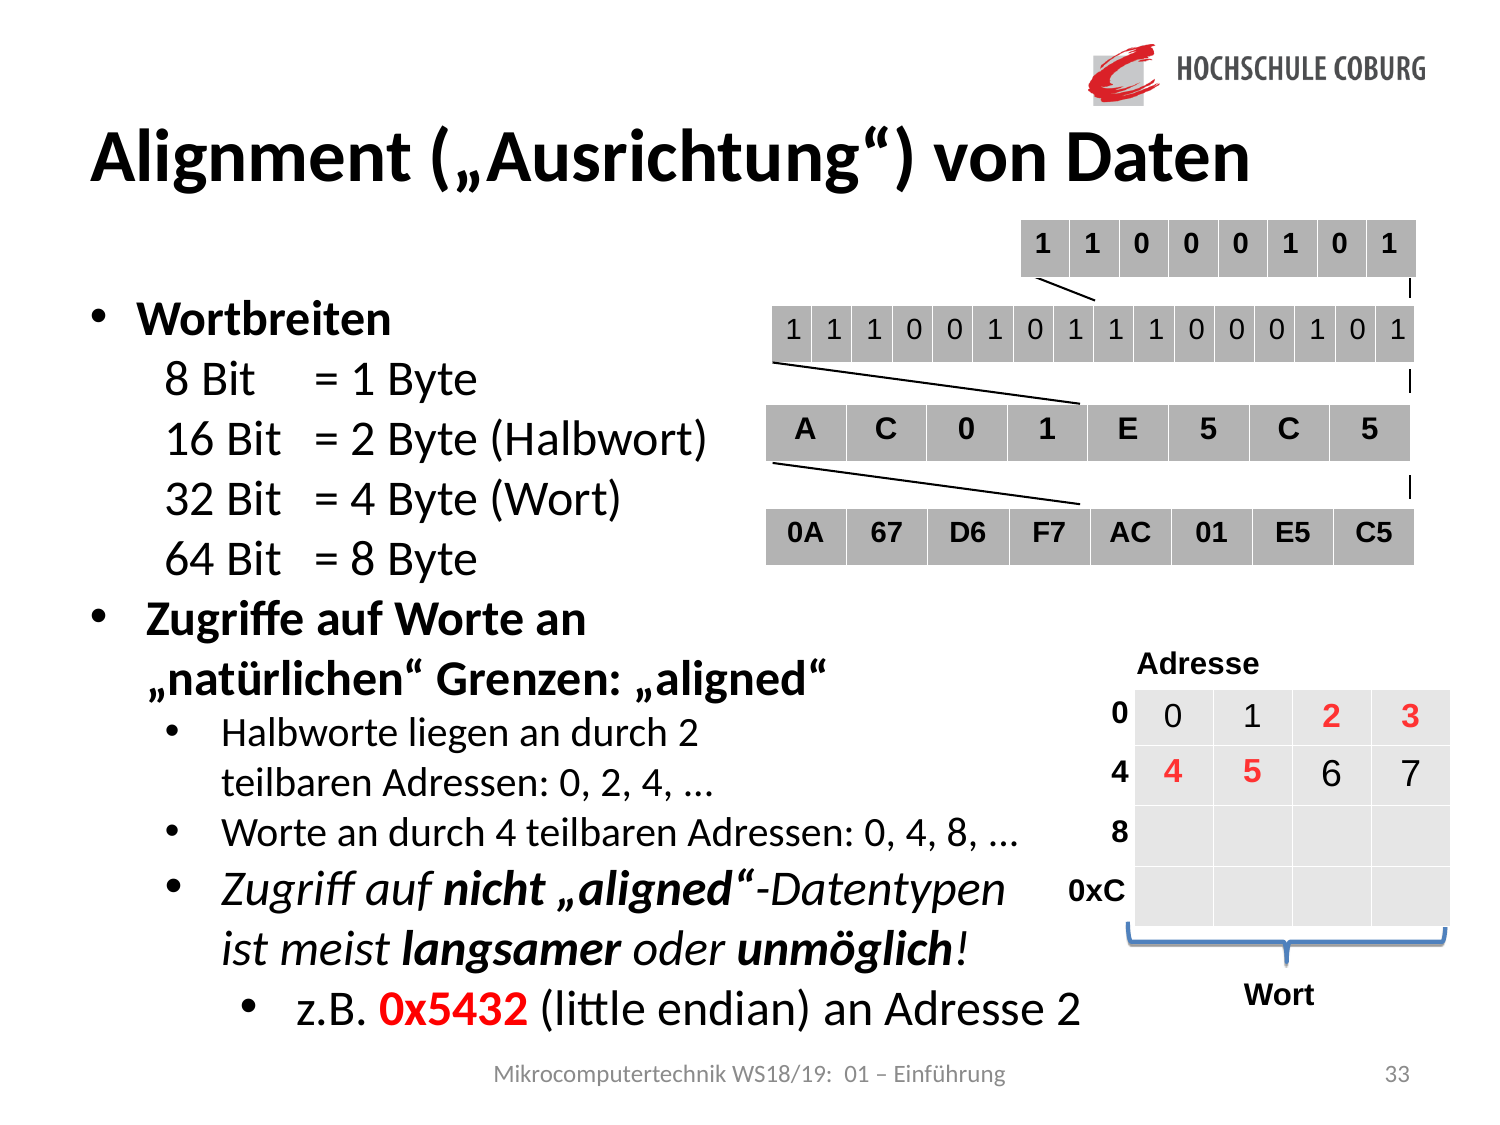

# Alignment („Ausrichtung“) von Daten
| 1 | 1 | 0 | 0 | 0 | 1 | 0 | 1 |
| --- | --- | --- | --- | --- | --- | --- | --- |
Wortbreiten
8 Bit 	= 1 Byte
16 Bit 	= 2 Byte (Halbwort)
32 Bit 	= 4 Byte (Wort)
64 Bit 	= 8 Byte
Zugriffe auf Worte an
„natürlichen“ Grenzen: „aligned“
Halbworte liegen an durch 2
teilbaren Adressen: 0, 2, 4, ...
Worte an durch 4 teilbaren Adressen: 0, 4, 8, ...
Zugriff auf nicht „aligned“-Datentypen
ist meist langsamer oder unmöglich!
z.B. 0x5432 (little endian) an Adresse 2
| 1 | 1 | 1 | 0 | 0 | 1 | 0 | 1 | 1 | 1 | 0 | 0 | 0 | 1 | 0 | 1 |
| --- | --- | --- | --- | --- | --- | --- | --- | --- | --- | --- | --- | --- | --- | --- | --- |
| A | C | 0 | 1 | E | 5 | C | 5 |
| --- | --- | --- | --- | --- | --- | --- | --- |
| 0A | 67 | D6 | F7 | AC | 01 | E5 | C5 |
| --- | --- | --- | --- | --- | --- | --- | --- |
Adresse
0
| 0 | 1 | 2 | 3 |
| --- | --- | --- | --- |
| 4 | 5 | 6 | 7 |
| | | | |
| | | | |
4
8
Wort
0xC
Wort
MCT01: Einführung
33